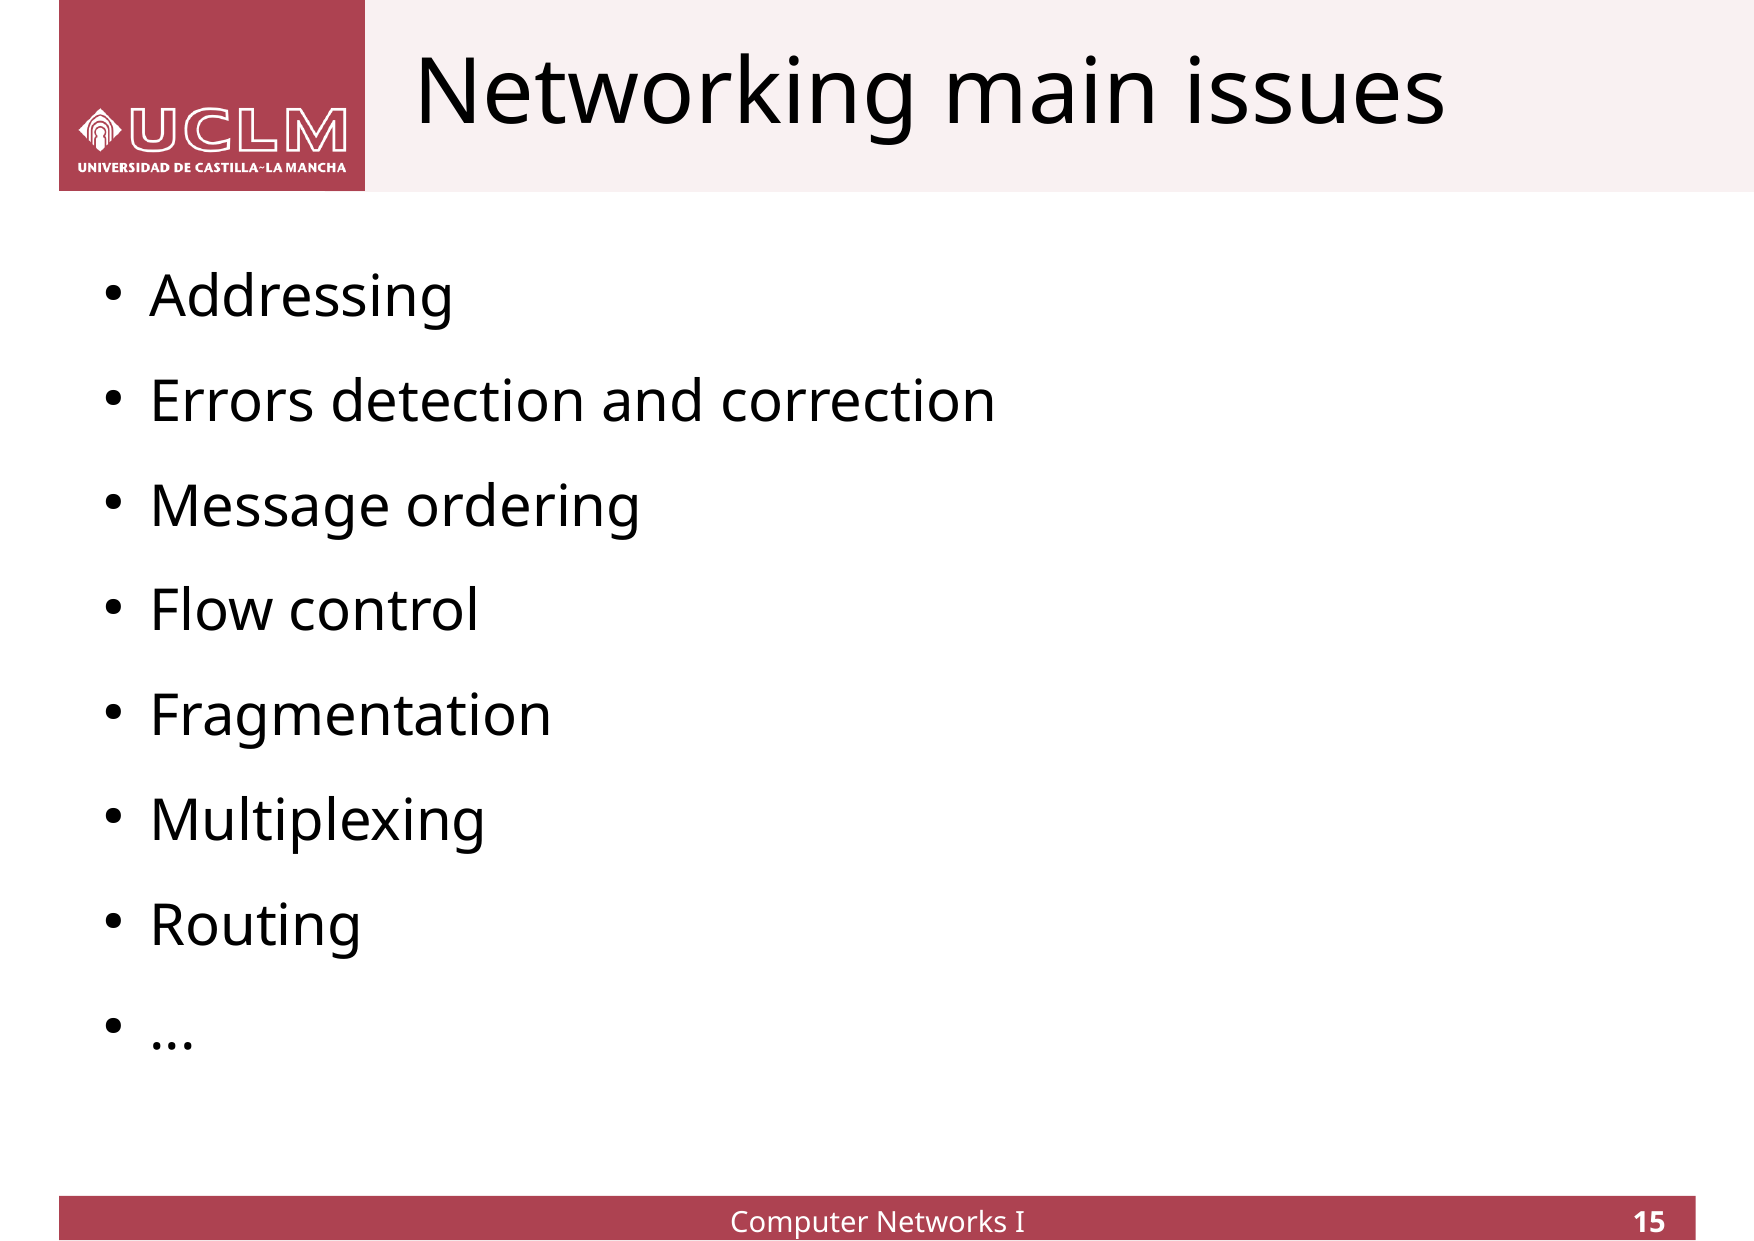

# Networking main issues
Addressing
Errors detection and correction
Message ordering
Flow control
Fragmentation
Multiplexing
Routing
...
Computer Networks I
15